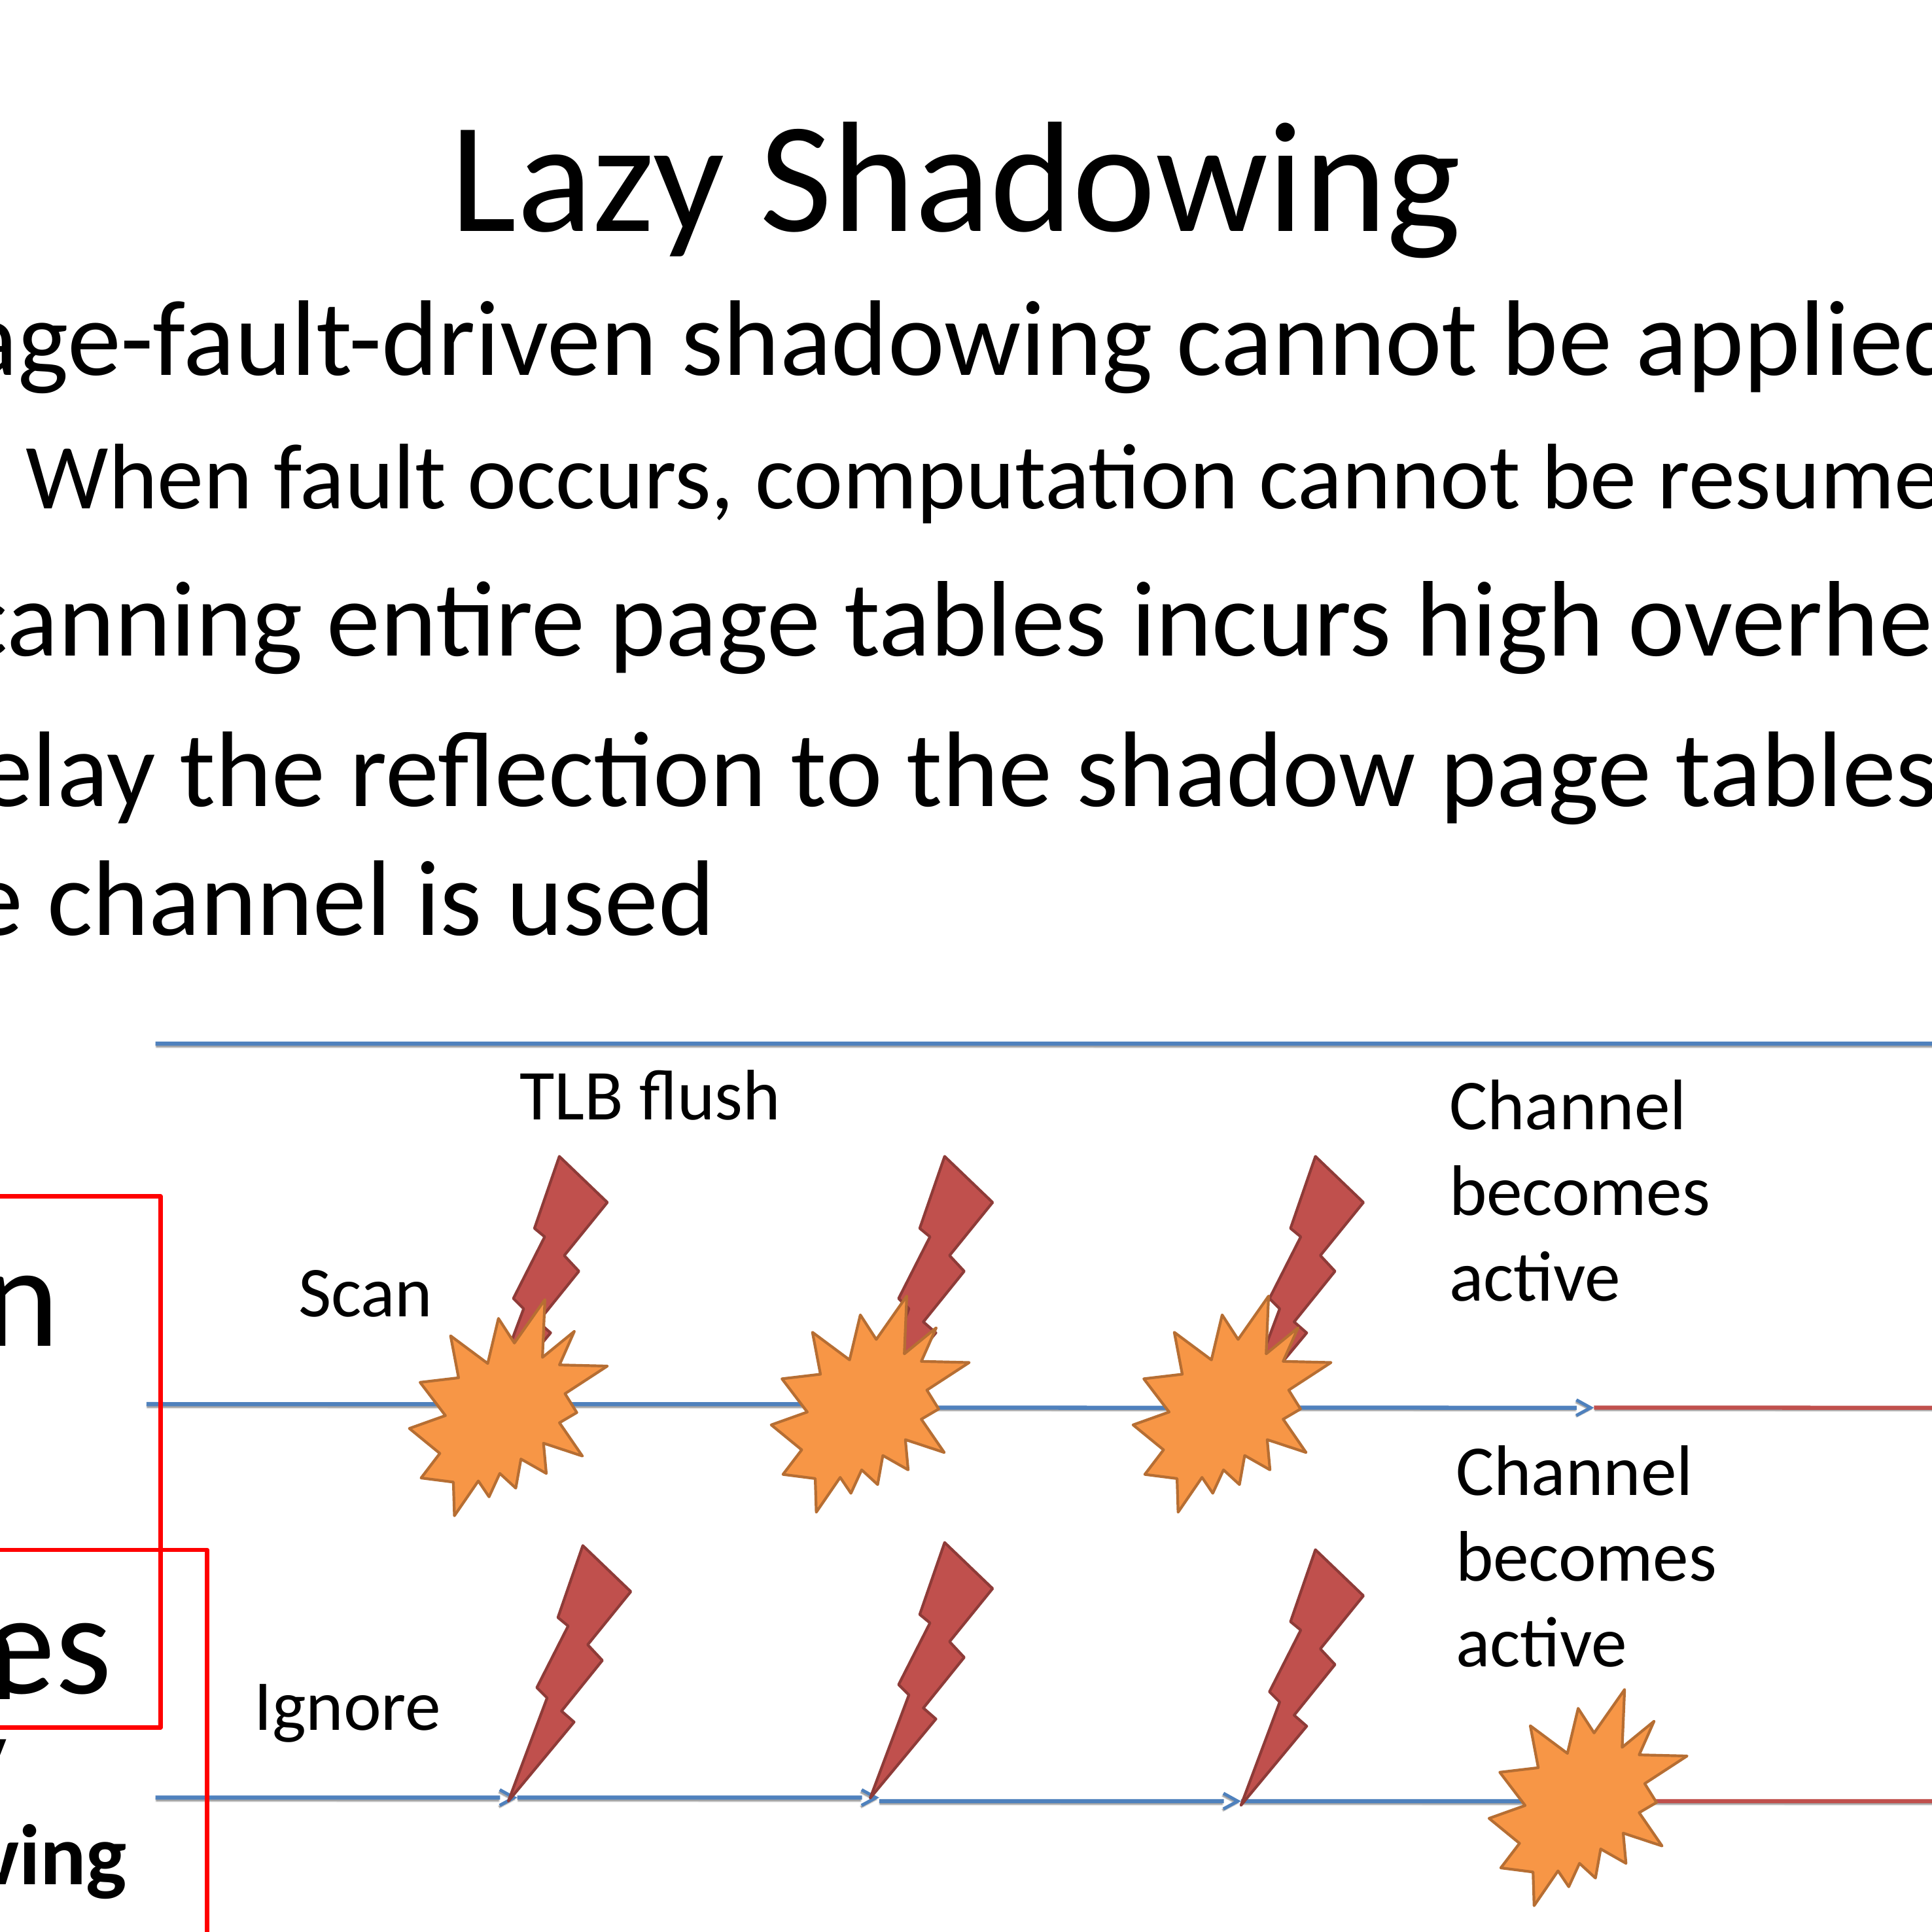

# Lazy Shadowing
Page-fault-driven shadowing cannot be applied
When fault occurs, computation cannot be resumed
Scanning entire page tables incurs high overhead
Delay the reflection to the shadow page tables until the channel is used
Time
TLB flush
Channel
becomes
active
Scan 3 times
Scan
Naive
Channel
becomes
active
Scan only once
Ignore
Lazy
Shadowing